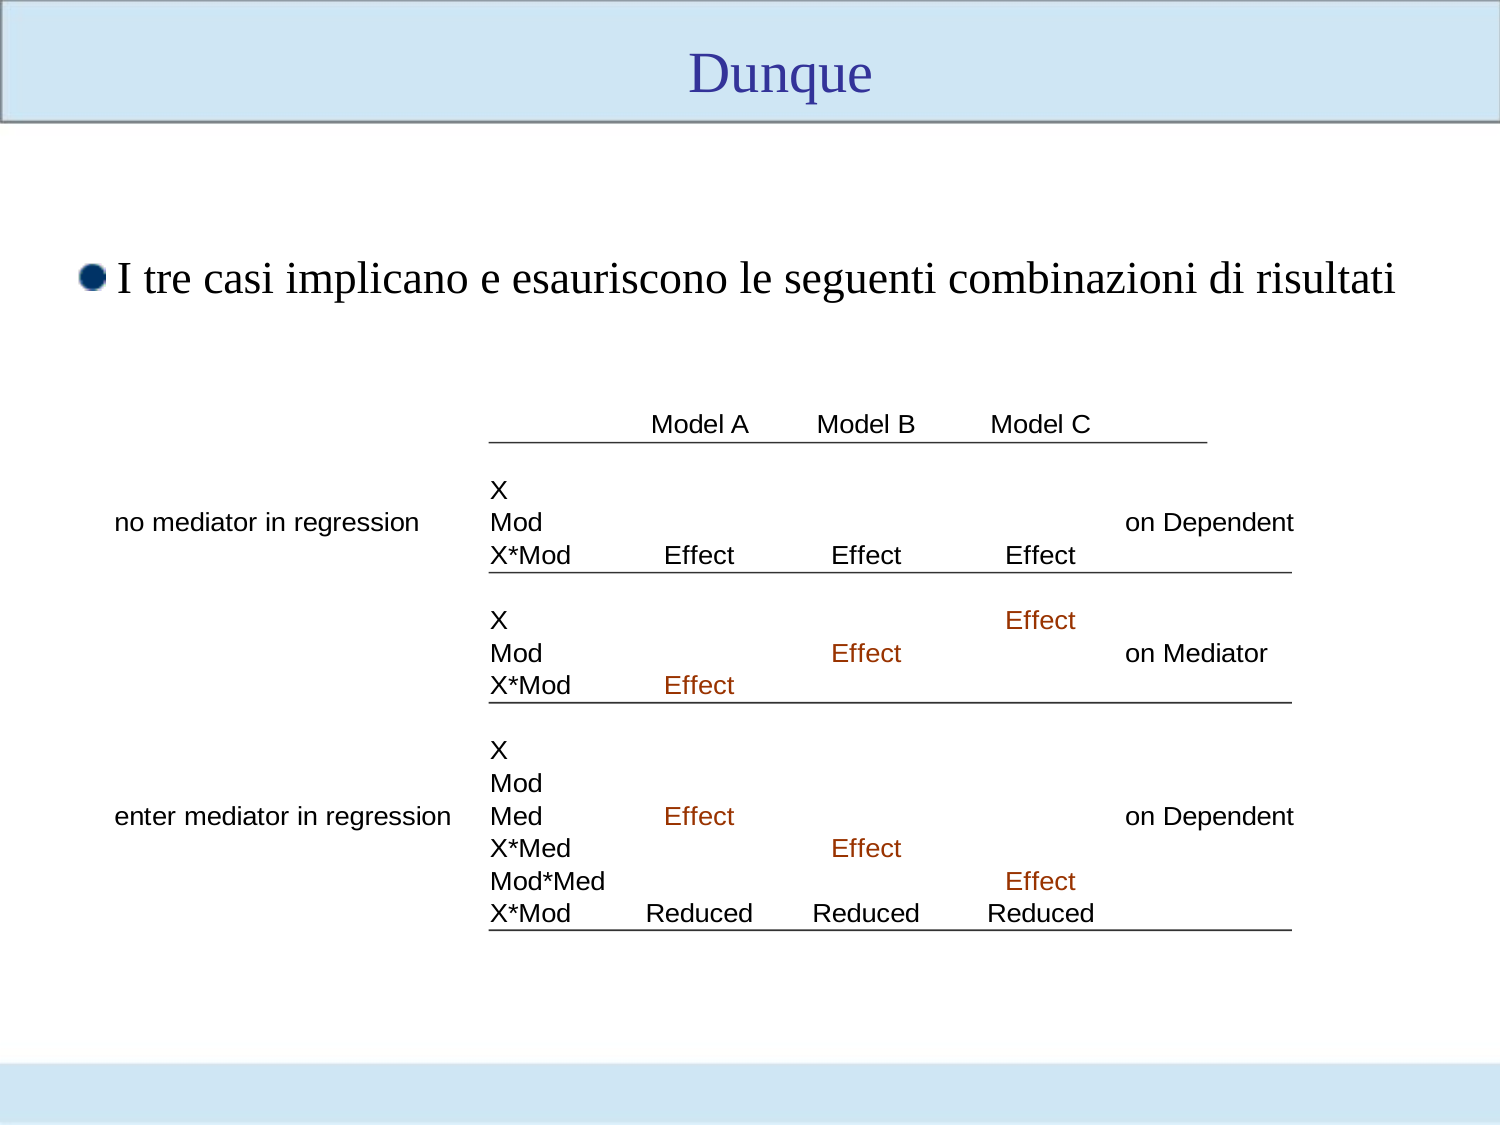

# Dunque
 I tre casi implicano e esauriscono le seguenti combinazioni di risultati